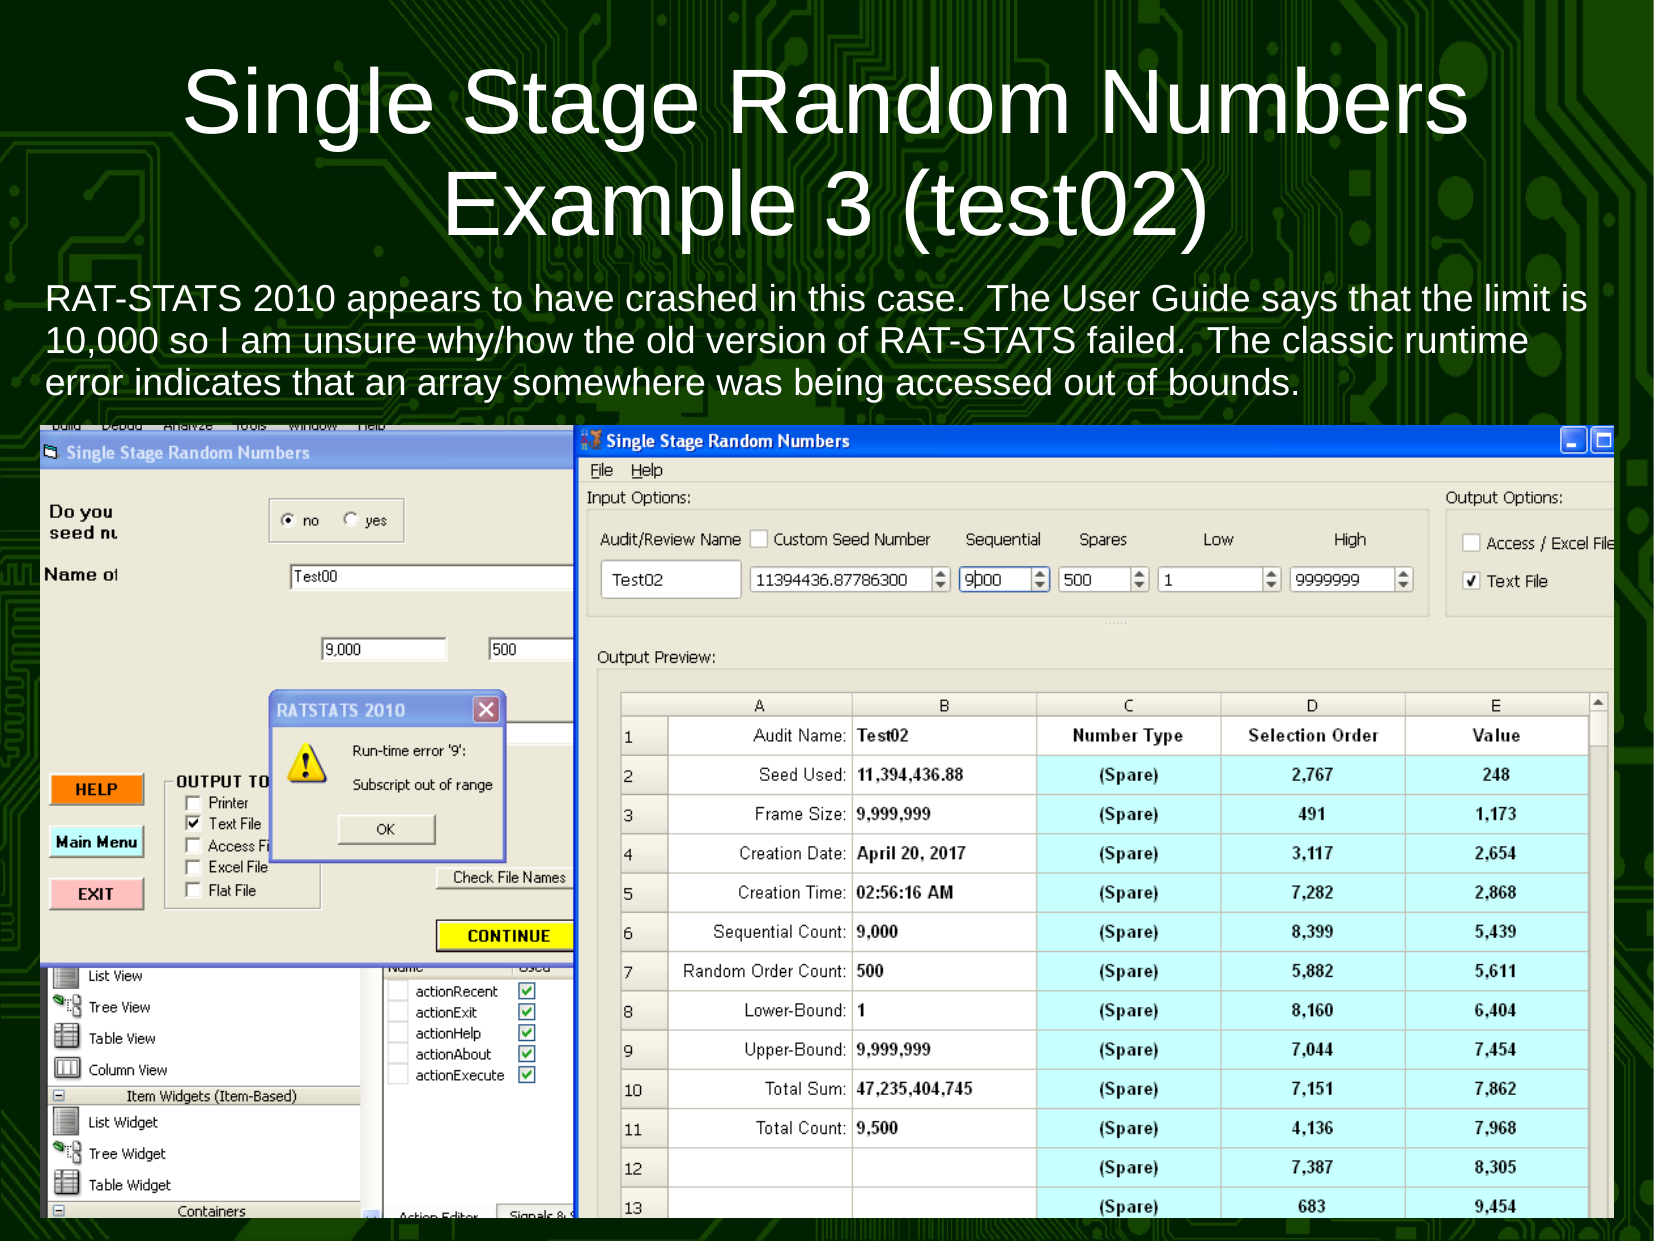

# Single Stage Random Numbers Example 3 (test02)
RAT-STATS 2010 appears to have crashed in this case. The User Guide says that the limit is 10,000 so I am unsure why/how the old version of RAT-STATS failed. The classic runtime error indicates that an array somewhere was being accessed out of bounds.